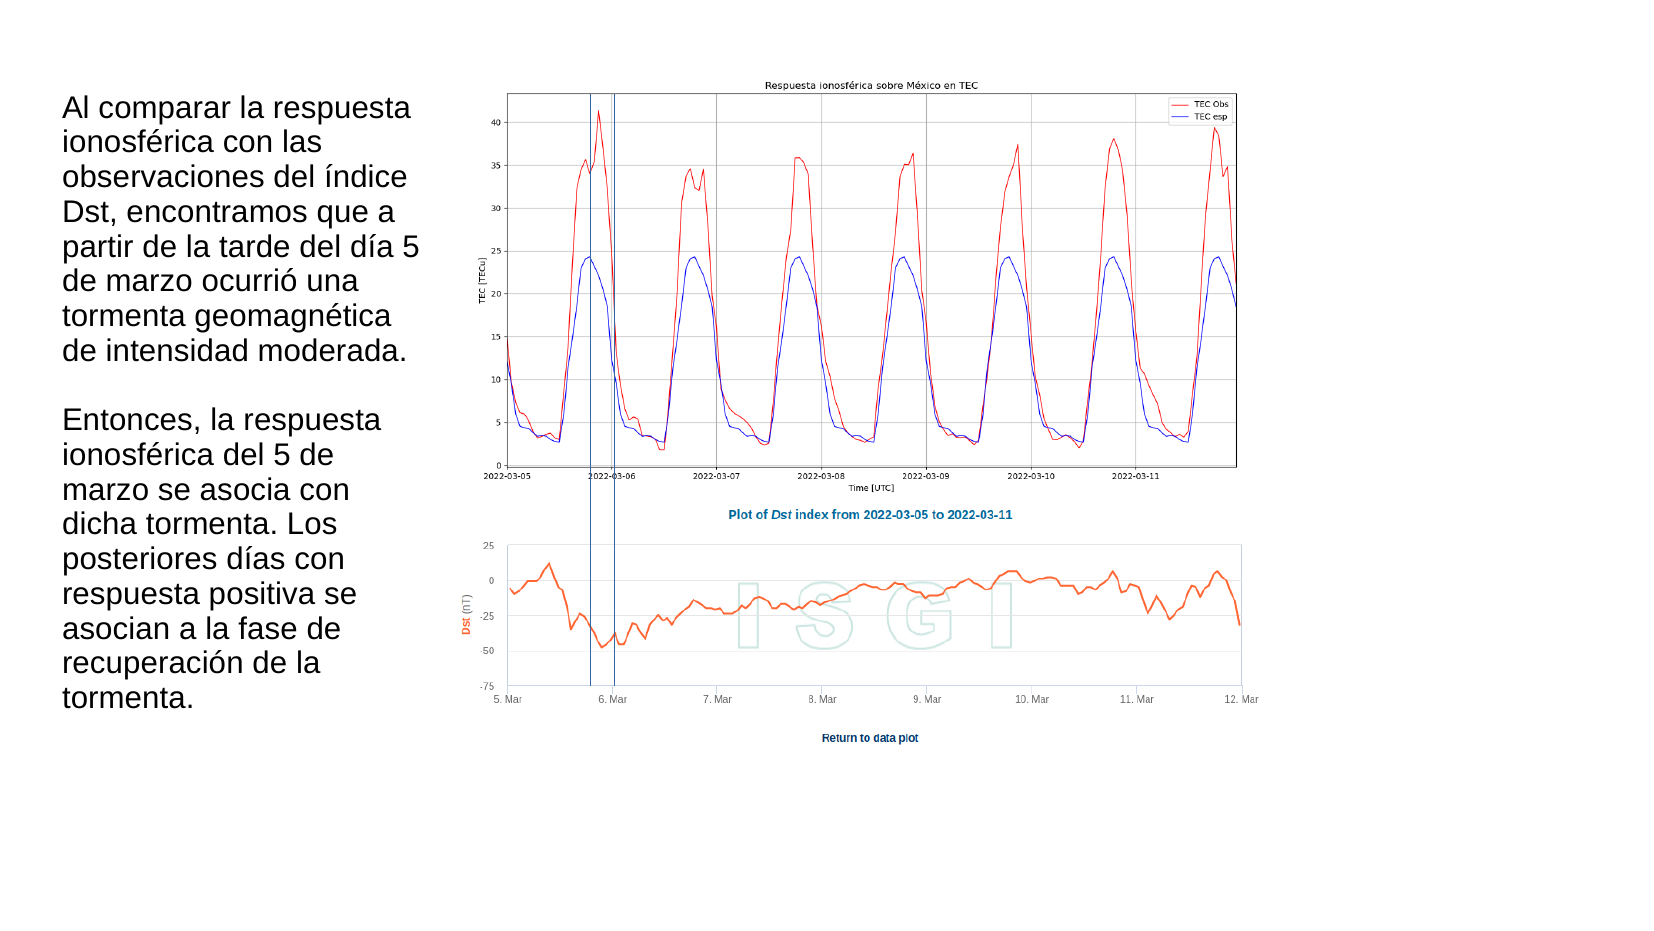

Al comparar la respuesta ionosférica con las observaciones del índice Dst, encontramos que a partir de la tarde del día 5 de marzo ocurrió una tormenta geomagnética de intensidad moderada.
Entonces, la respuesta ionosférica del 5 de marzo se asocia con dicha tormenta. Los posteriores días con respuesta positiva se asocian a la fase de recuperación de la tormenta.